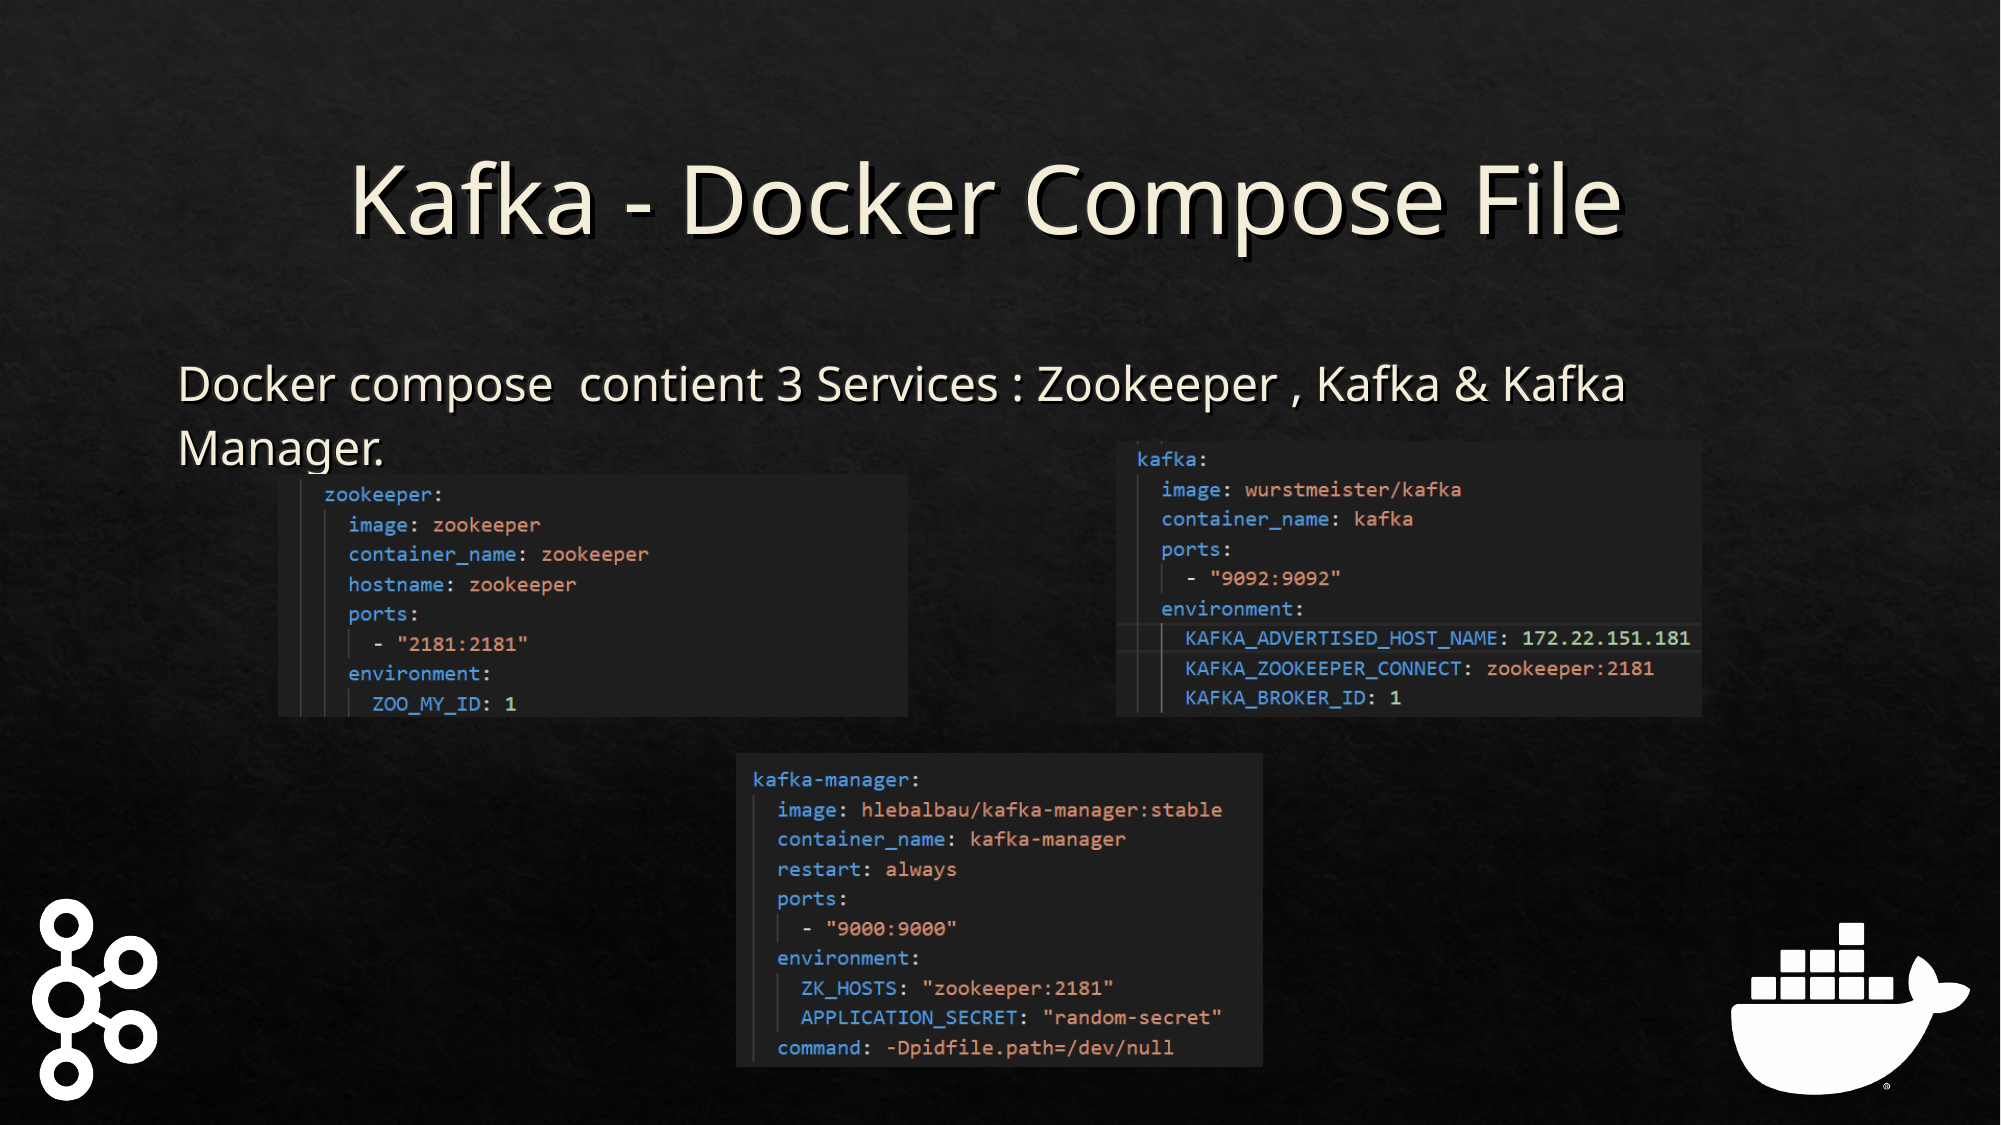

# Kafka - Docker Compose File
Docker compose contient 3 Services : Zookeeper , Kafka & Kafka Manager.